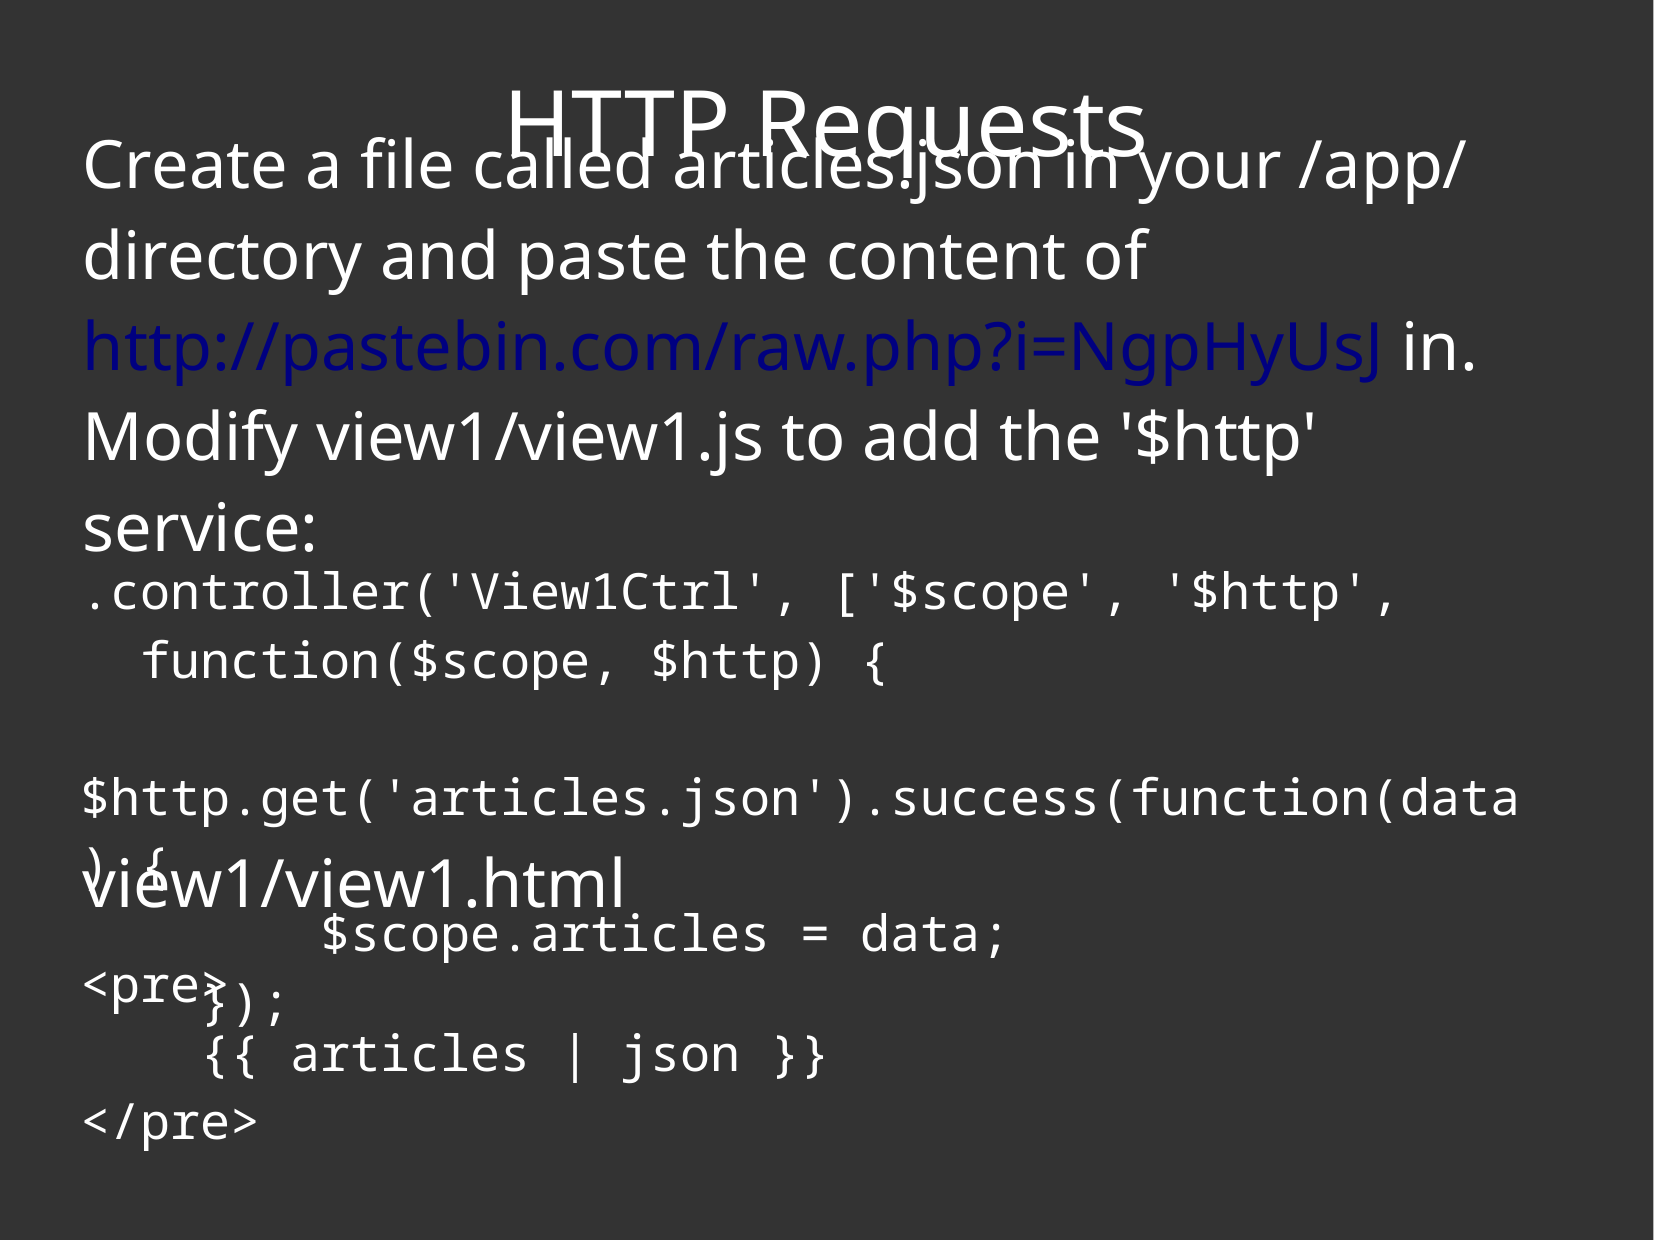

# HTTP Requests
Create a file called articles.json in your /app/ directory and paste the content of http://pastebin.com/raw.php?i=NgpHyUsJ in. Modify view1/view1.js to add the '$http' service:
.controller('View1Ctrl', ['$scope', '$http',
 function($scope, $http) {
 $http.get('articles.json').success(function(data) {
 $scope.articles = data;
 });
view1/view1.html
<pre>
 {{ articles | json }}
</pre>